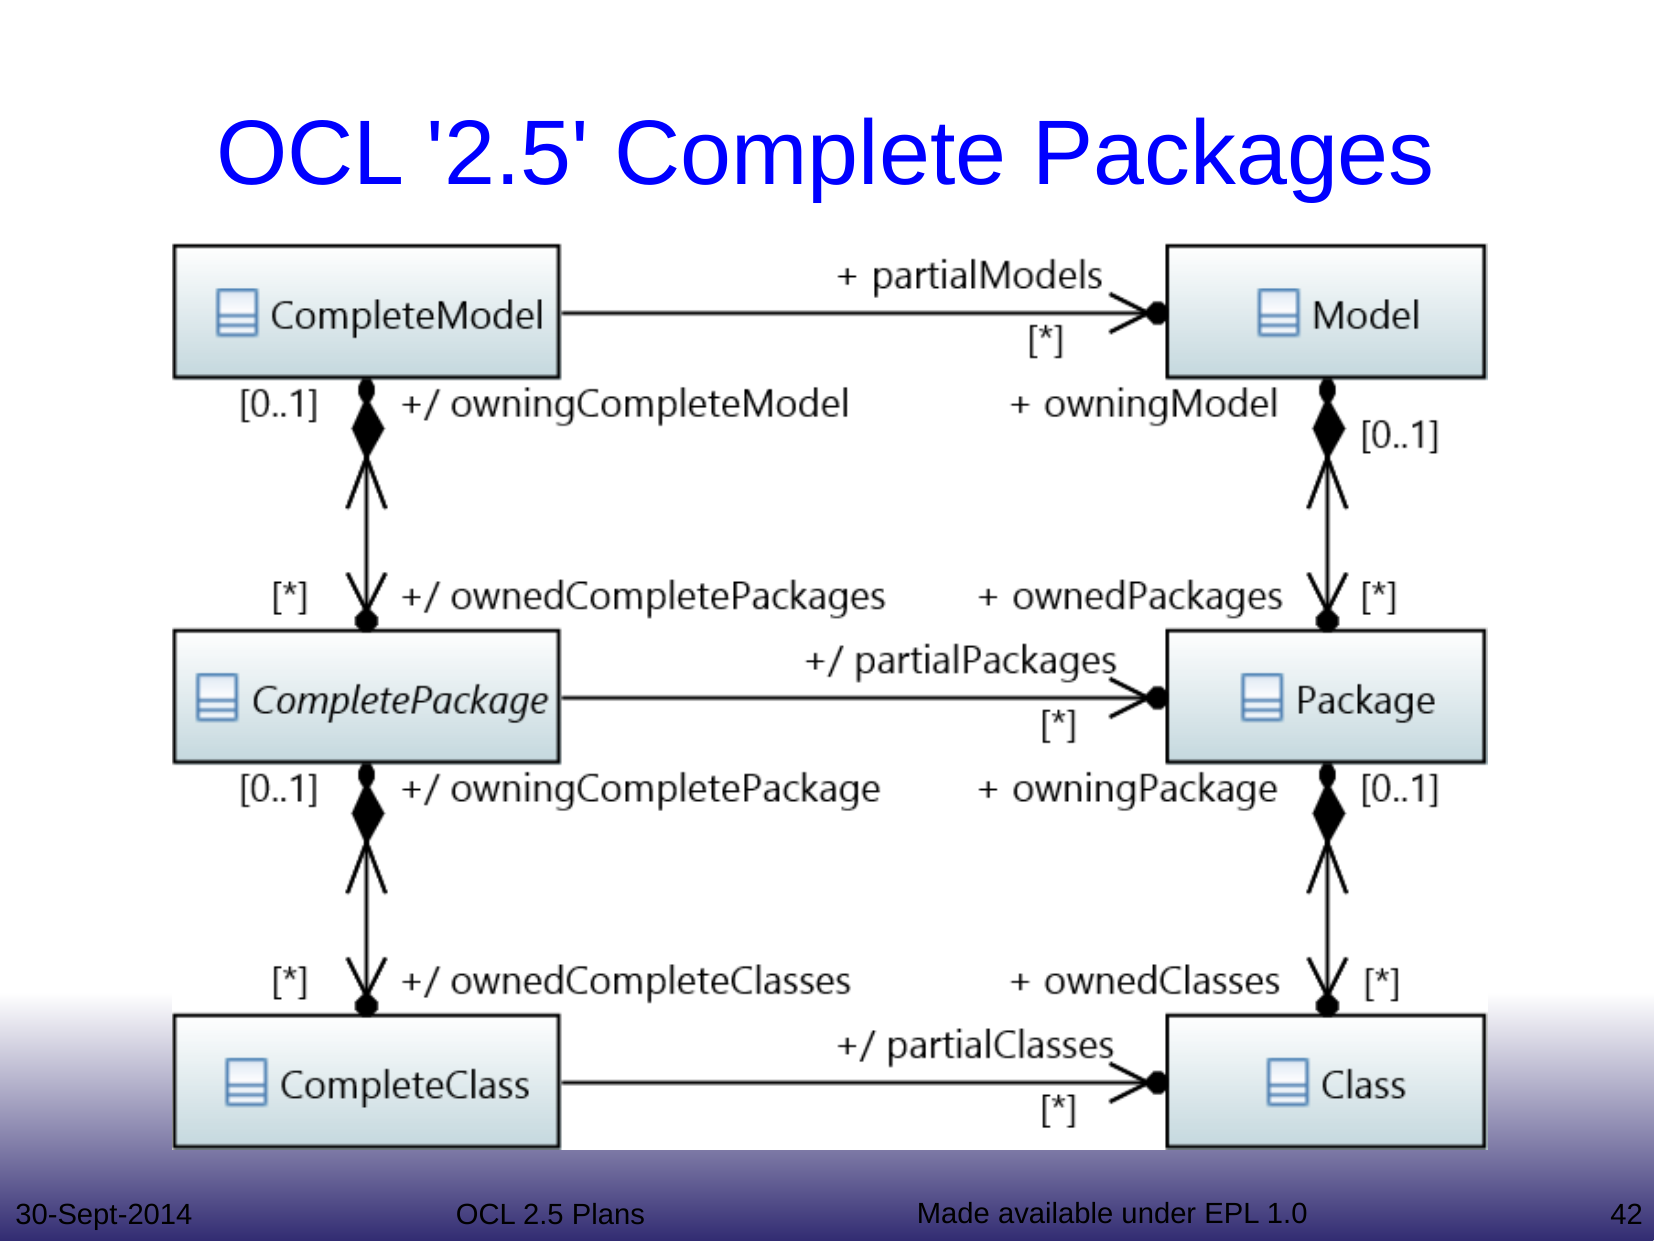

# OCL '2.5' Complete Packages
30-Sept-2014
OCL 2.5 Plans
42